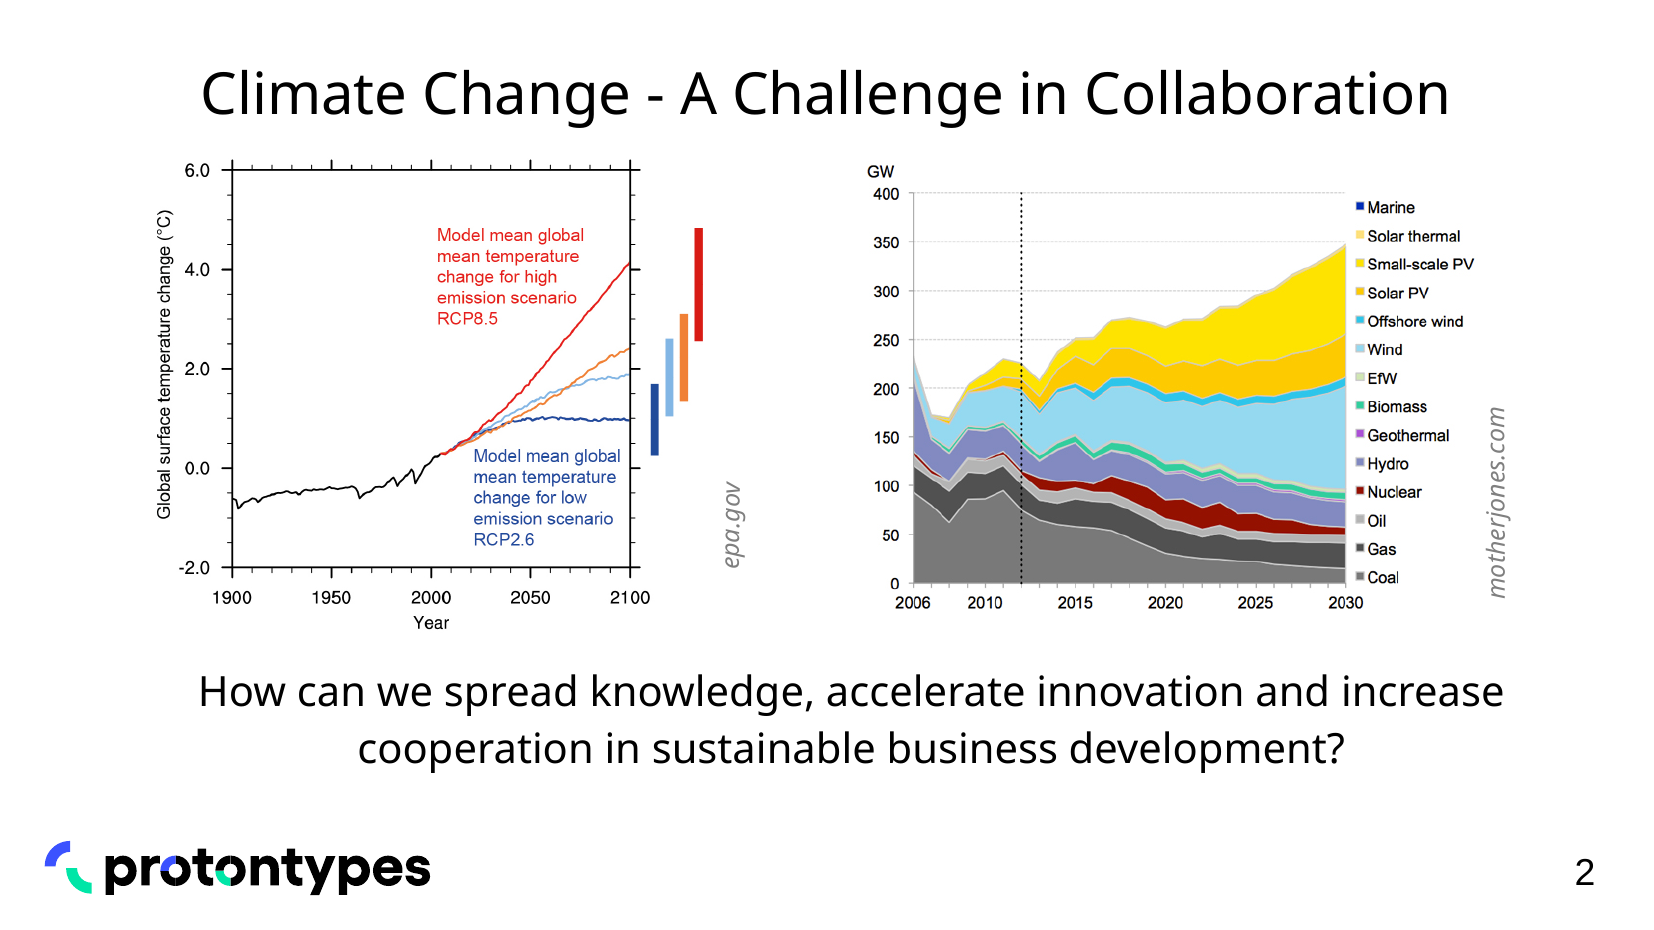

# Climate Change - A Challenge in Collaboration
epa.gov
motherjones.com
How can we spread knowledge, accelerate innovation and increase cooperation in sustainable business development?
2